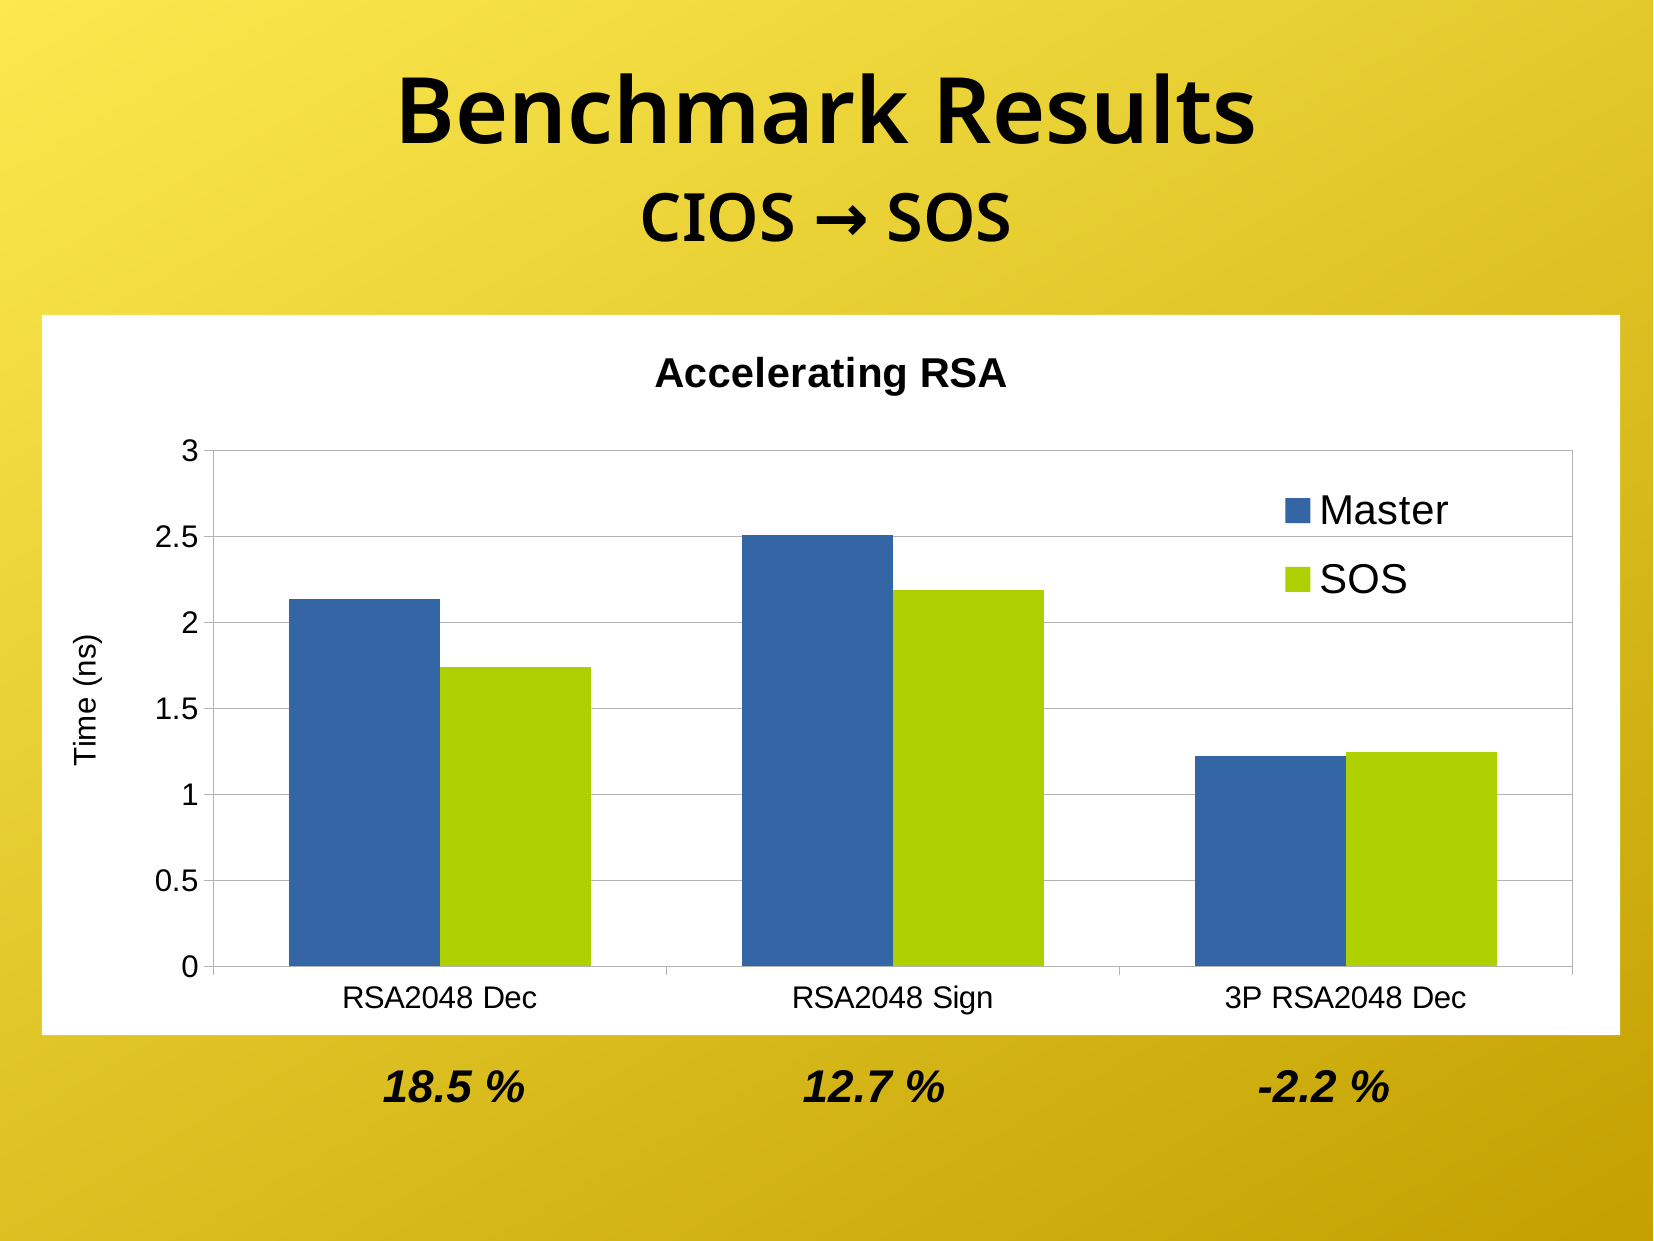

# Benchmark Results CIOS → SOS
### Chart: Accelerating RSA
| Category | Master | SOS |
|---|---|---|
| RSA2048 Dec | 2.135289 | 1.740752 |
| RSA2048 Sign | 2.507508 | 2.186968 |
| 3P RSA2048 Dec | 1.221159 | 1.248227 |18.5 %
12.7 %
-2.2 %